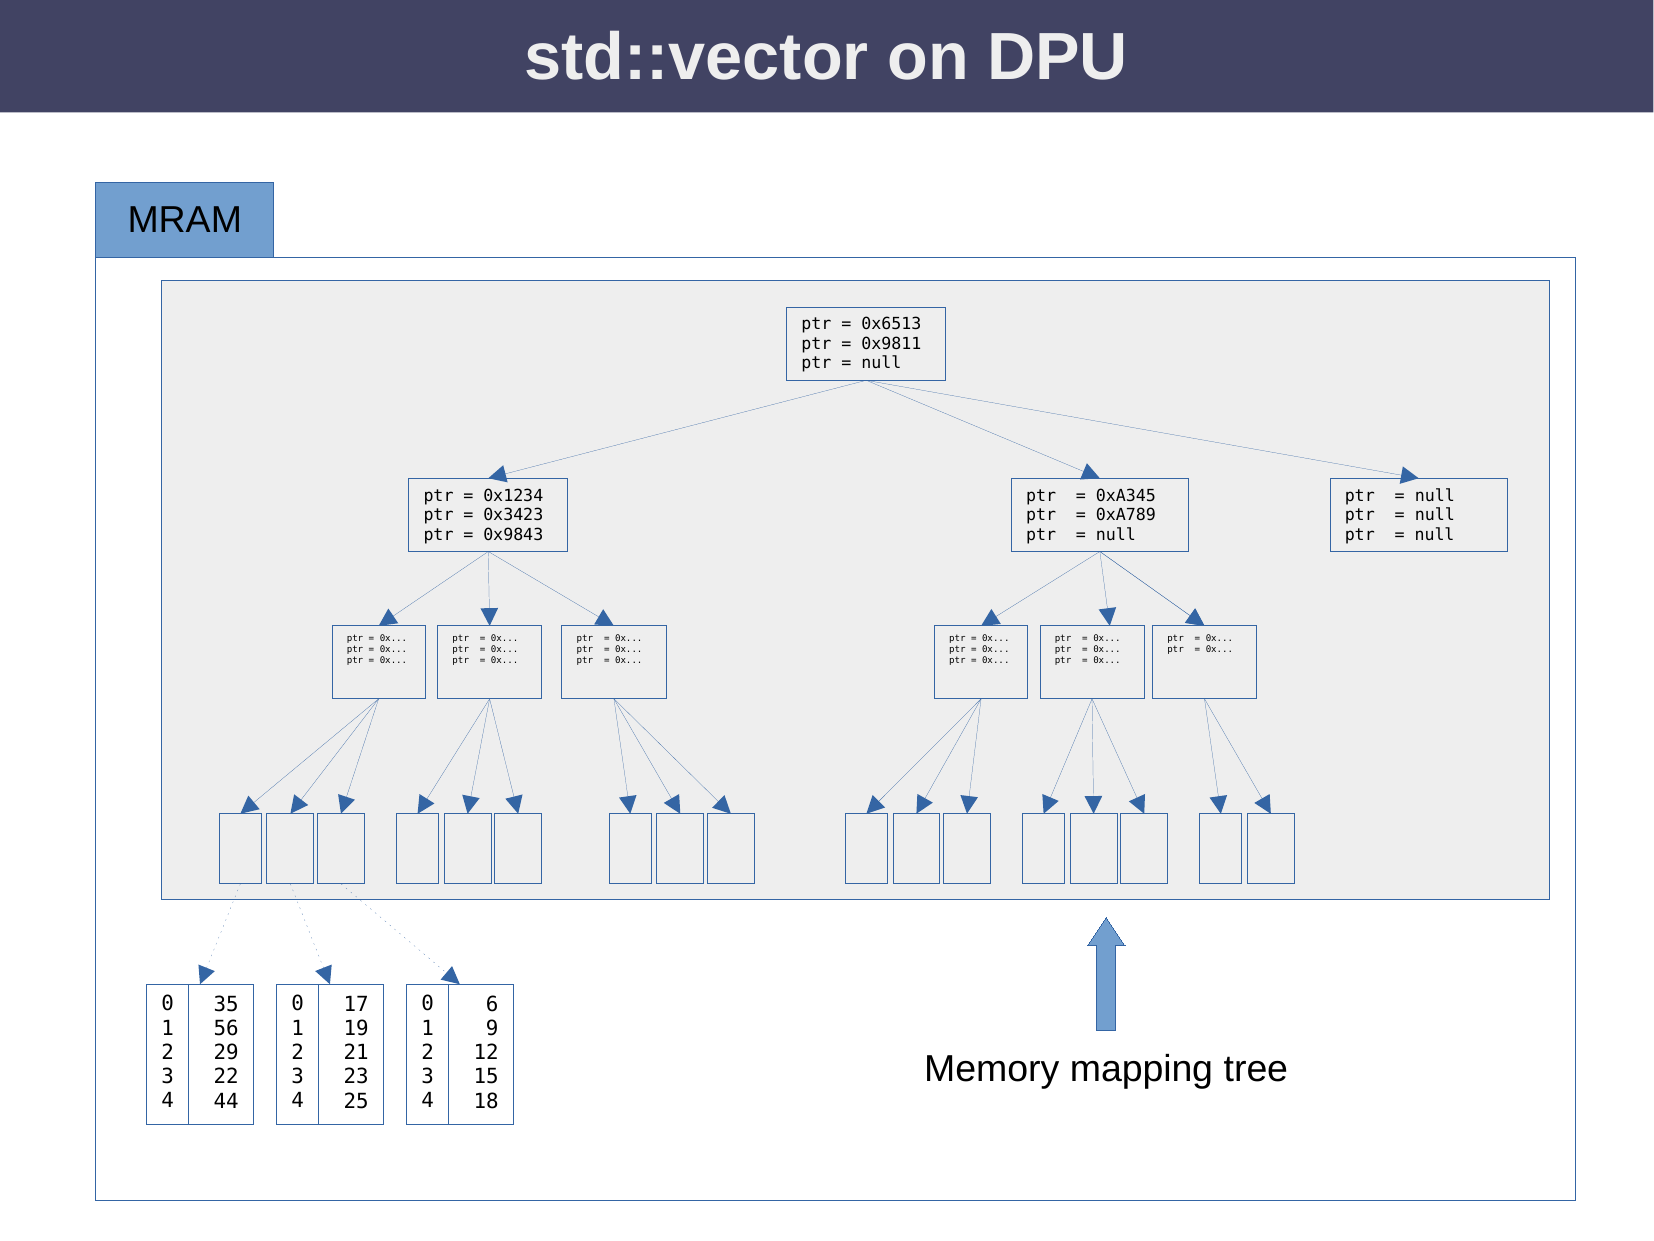

std::vector on DPU
MRAM
ptr = 0x6513
ptr = 0x9811
ptr = null
ptr = 0x1234
ptr = 0x3423
ptr = 0x9843
ptr = 0xA345
ptr = 0xA789
ptr = null
ptr = null
ptr = null
ptr = null
ptr = 0x...
ptr = 0x...
ptr = 0x...
ptr = 0x...
ptr = 0x...
ptr = 0x...
ptr = 0x...
ptr = 0x...
ptr = 0x...
ptr = 0x...
ptr = 0x...
ptr = 0x...
ptr = 0x...
ptr = 0x...
ptr = 0x...
ptr = 0x...
ptr = 0x...
0
1
2
3
4
35
56
29
22
44
0
1
2
3
4
17
19
21
23
25
0
1
2
3
4
6
9
12
15
18
Memory mapping tree